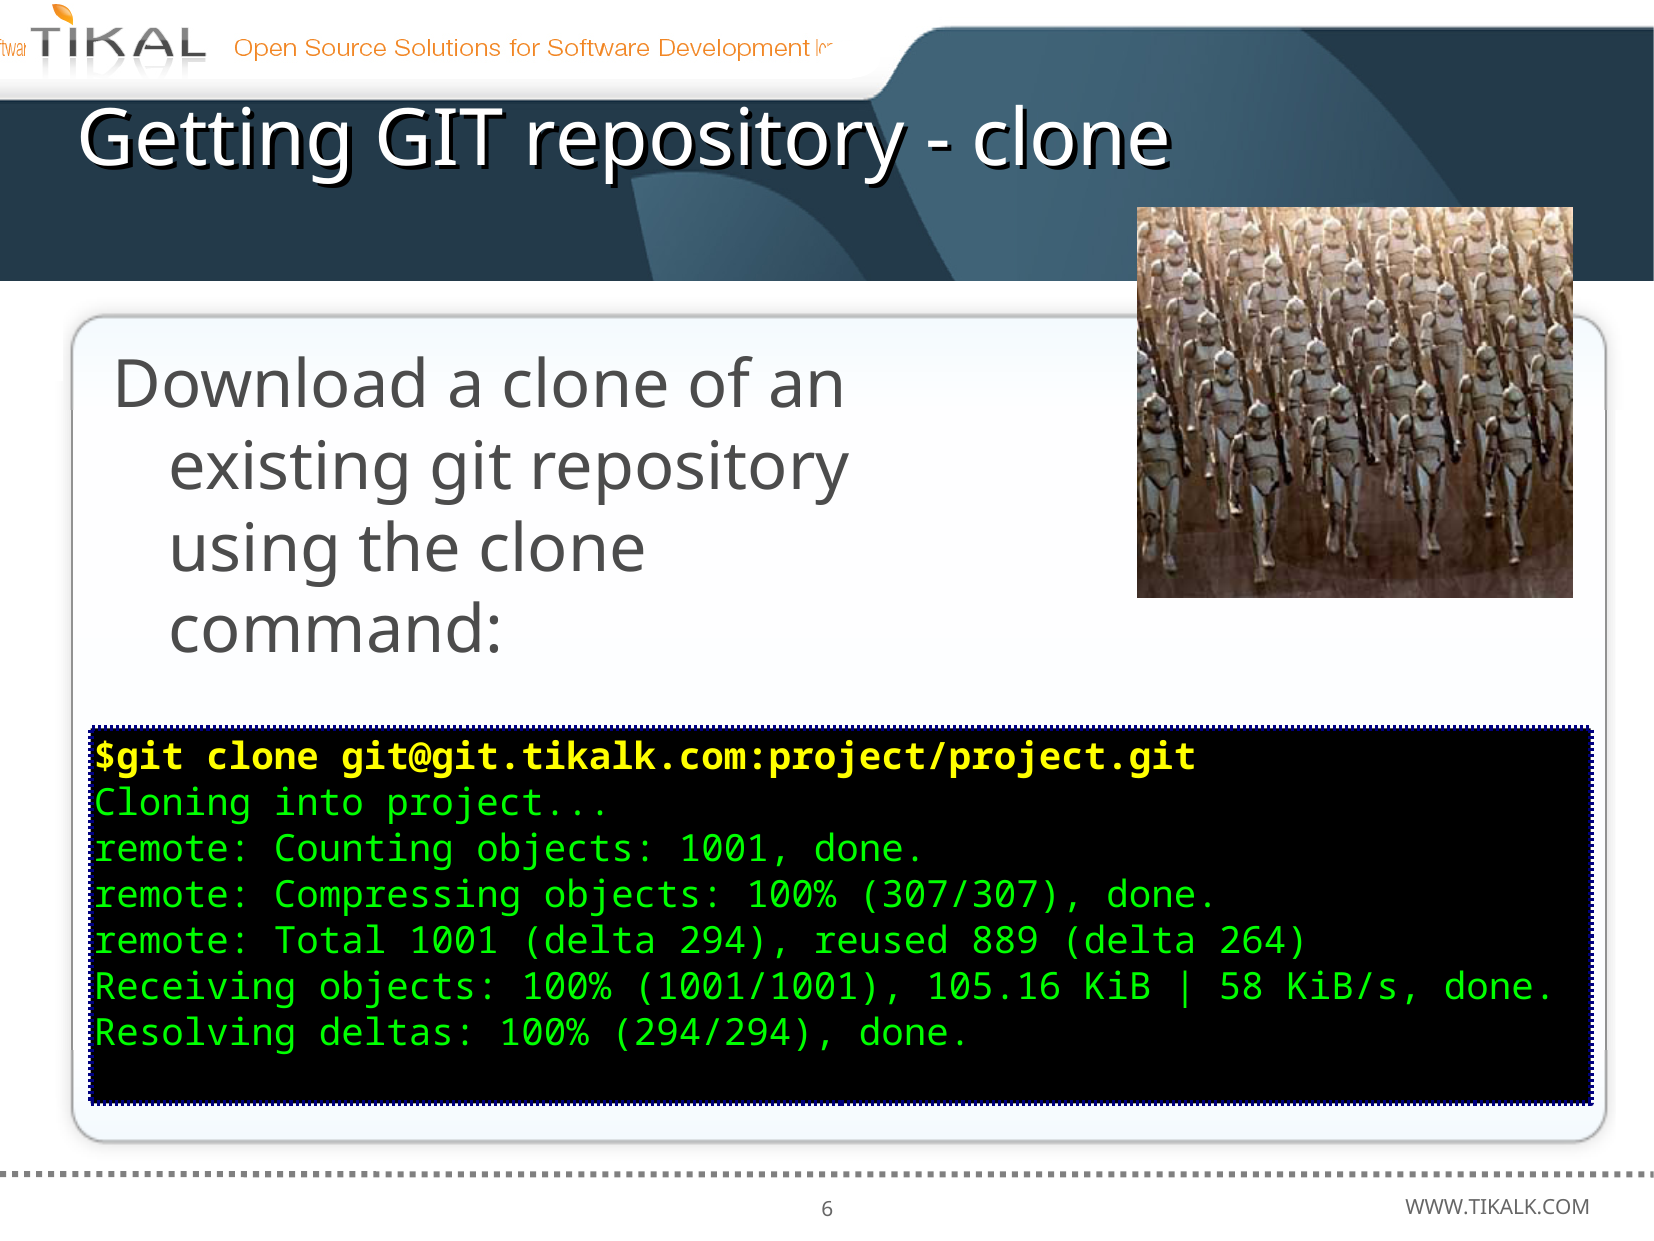

# Getting GIT repository - clone
Download a clone of an existing git repository using the clone command:
$git clone git@git.tikalk.com:project/project.git
Cloning into project...
remote: Counting objects: 1001, done.
remote: Compressing objects: 100% (307/307), done.
remote: Total 1001 (delta 294), reused 889 (delta 264)
Receiving objects: 100% (1001/1001), 105.16 KiB | 58 KiB/s, done.
Resolving deltas: 100% (294/294), done.